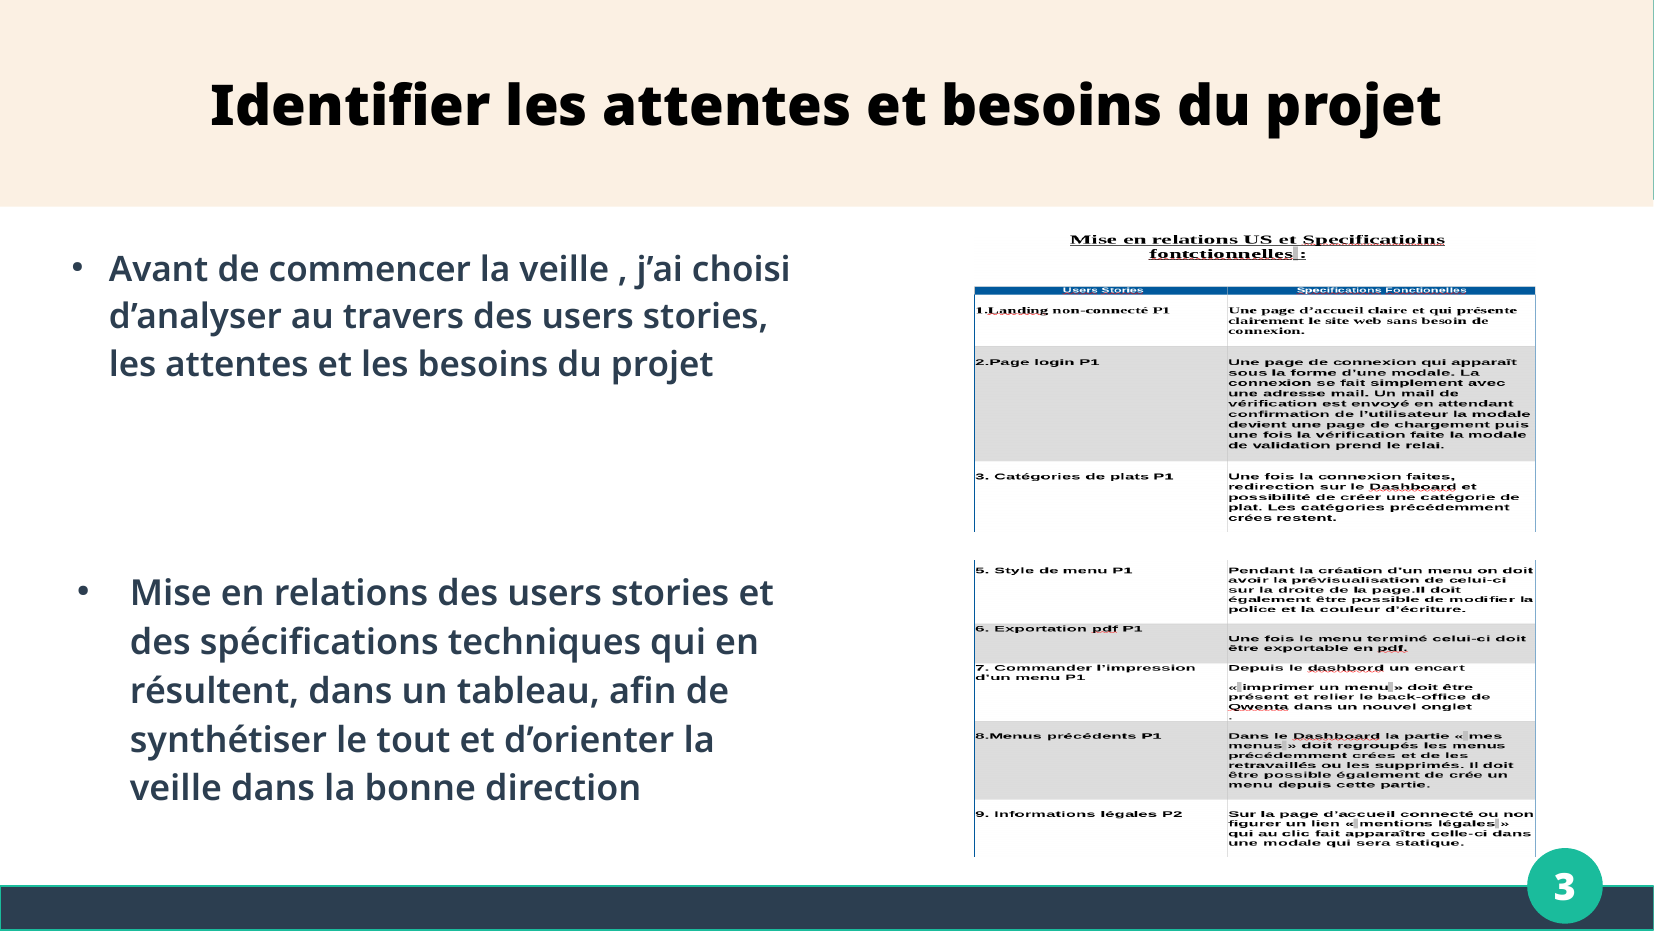

# Identifier les attentes et besoins du projet
Avant de commencer la veille , j’ai choisi d’analyser au travers des users stories, les attentes et les besoins du projet
Mise en relations des users stories et des spécifications techniques qui en résultent, dans un tableau, afin de synthétiser le tout et d’orienter la veille dans la bonne direction
3